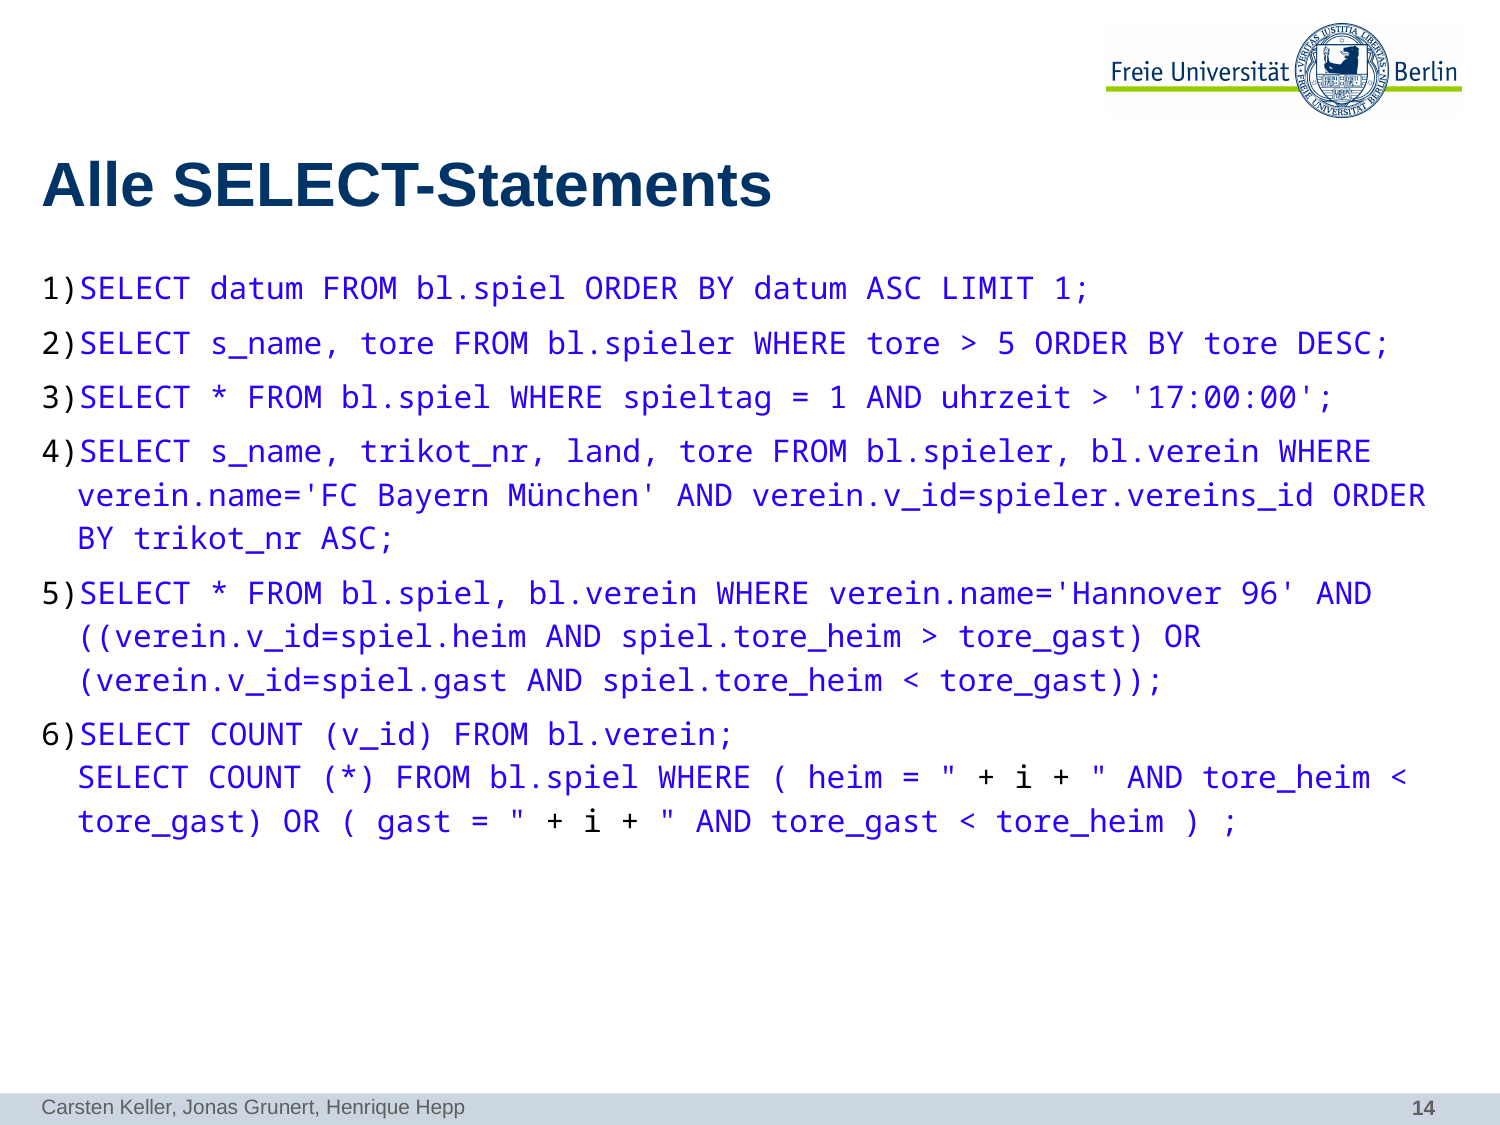

# Alle SELECT-Statements
SELECT datum FROM bl.spiel ORDER BY datum ASC LIMIT 1;
SELECT s_name, tore FROM bl.spieler WHERE tore > 5 ORDER BY tore DESC;
SELECT * FROM bl.spiel WHERE spieltag = 1 AND uhrzeit > '17:00:00';
SELECT s_name, trikot_nr, land, tore FROM bl.spieler, bl.verein WHERE verein.name='FC Bayern München' AND verein.v_id=spieler.vereins_id ORDER BY trikot_nr ASC;
SELECT * FROM bl.spiel, bl.verein WHERE verein.name='Hannover 96' AND ((verein.v_id=spiel.heim AND spiel.tore_heim > tore_gast) OR (verein.v_id=spiel.gast AND spiel.tore_heim < tore_gast));
SELECT COUNT (v_id) FROM bl.verein;
SELECT COUNT (*) FROM bl.spiel WHERE ( heim = " + i + " AND tore_heim < tore_gast) OR ( gast = " + i + " AND tore_gast < tore_heim ) ;